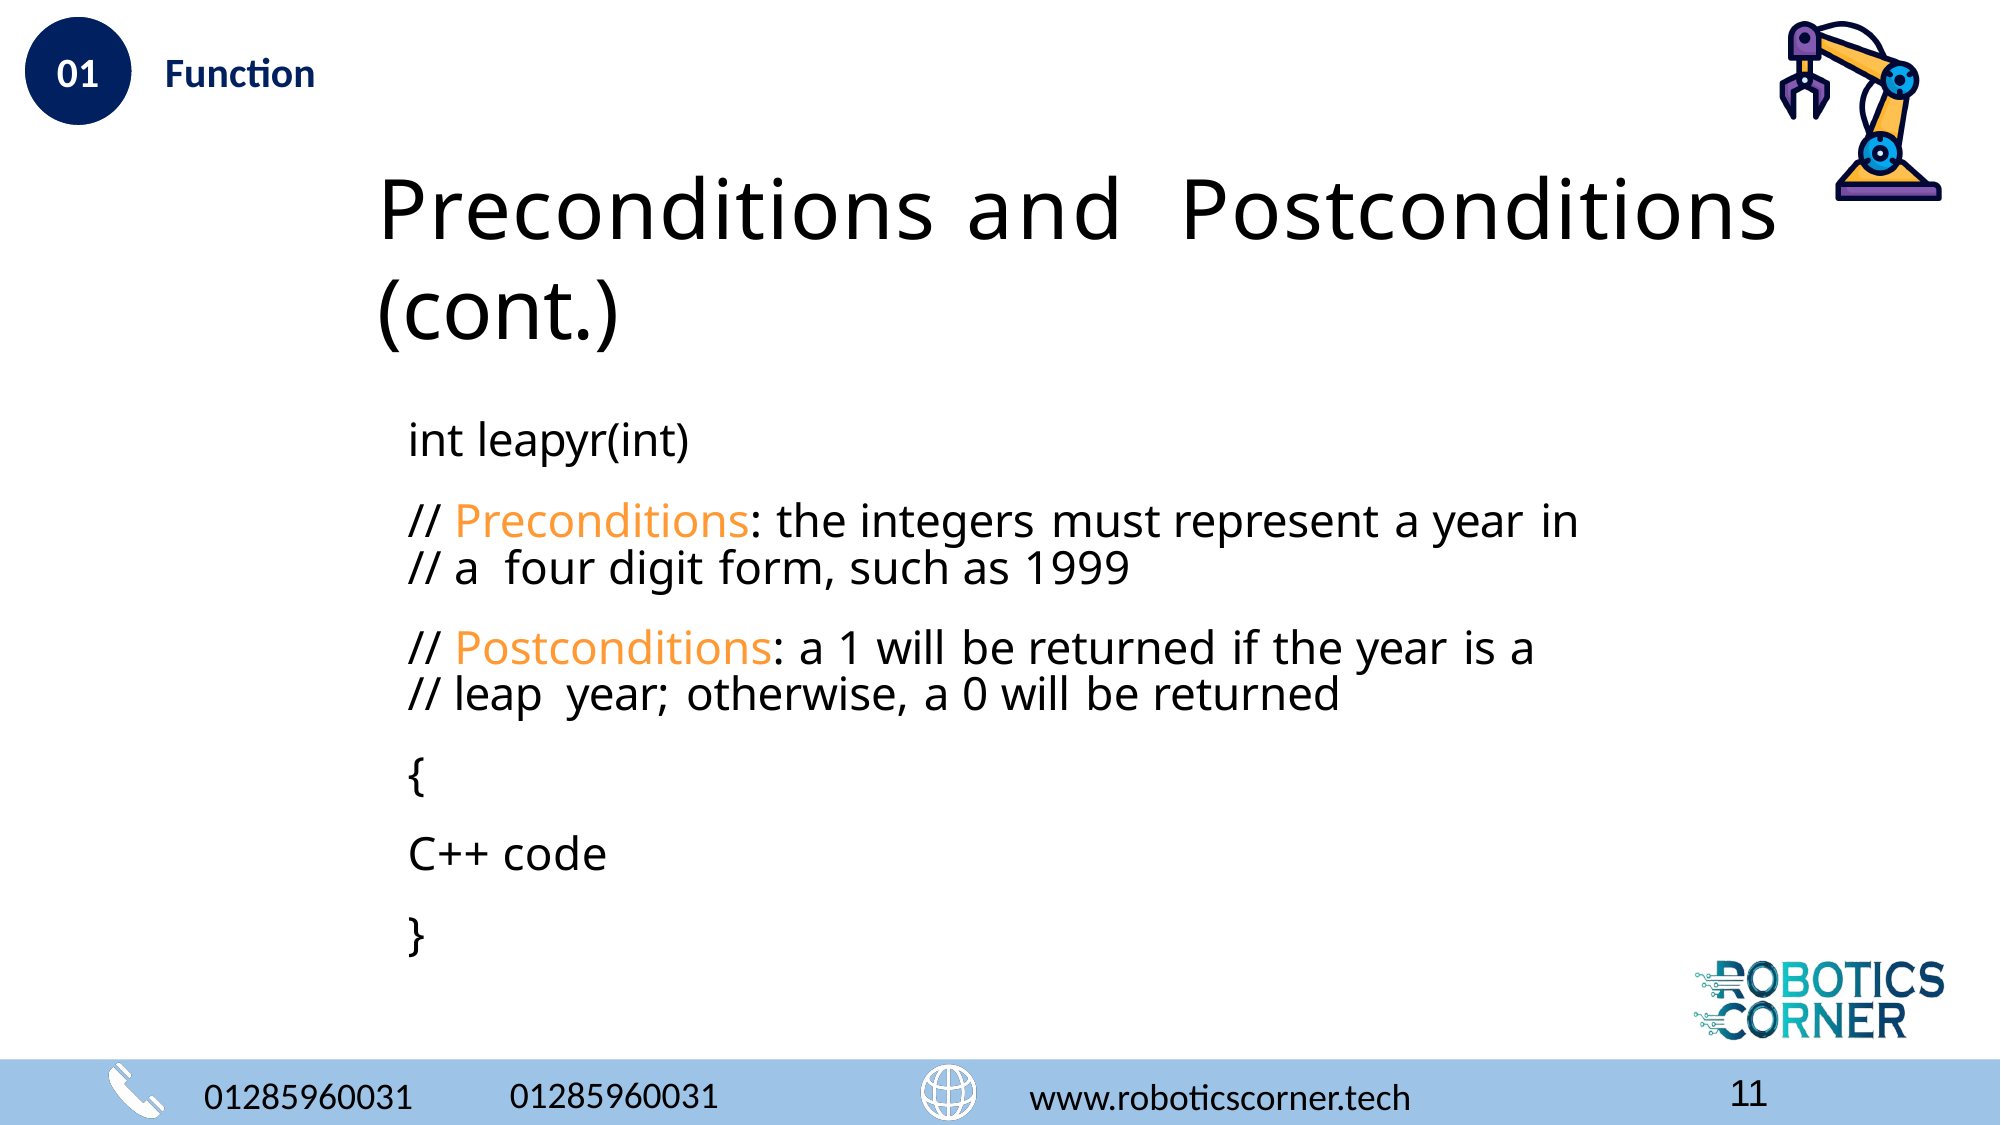

01
Function
# Preconditions and Postconditions (cont.)
int leapyr(int)
// Preconditions: the integers must represent a year in // a four digit form, such as 1999
// Postconditions: a 1 will be returned if the year is a	// leap year; otherwise, a 0 will be returned
{
C++ code
}